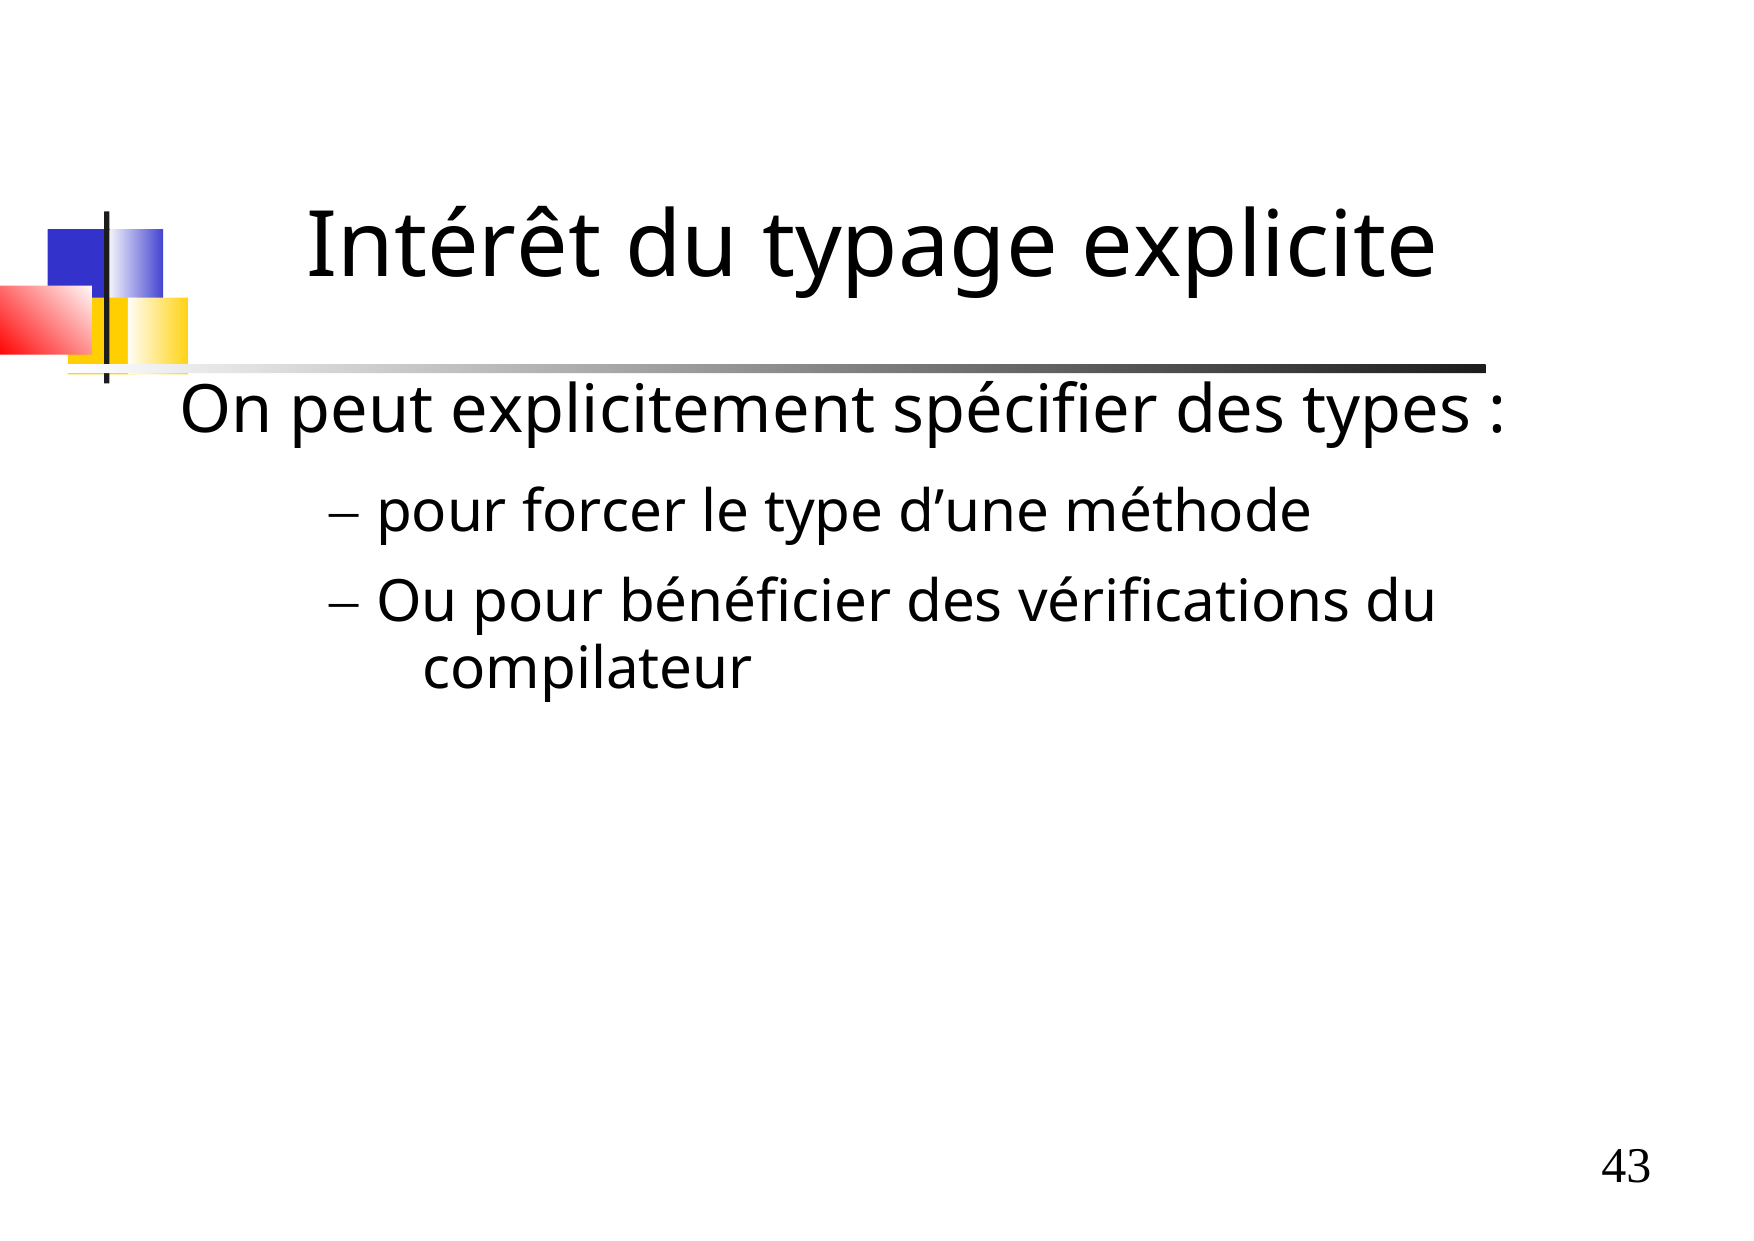

# Intérêt du typage explicite
On peut explicitement spécifier des types :
pour forcer le type d’une méthode
Ou pour bénéficier des vérifications du compilateur